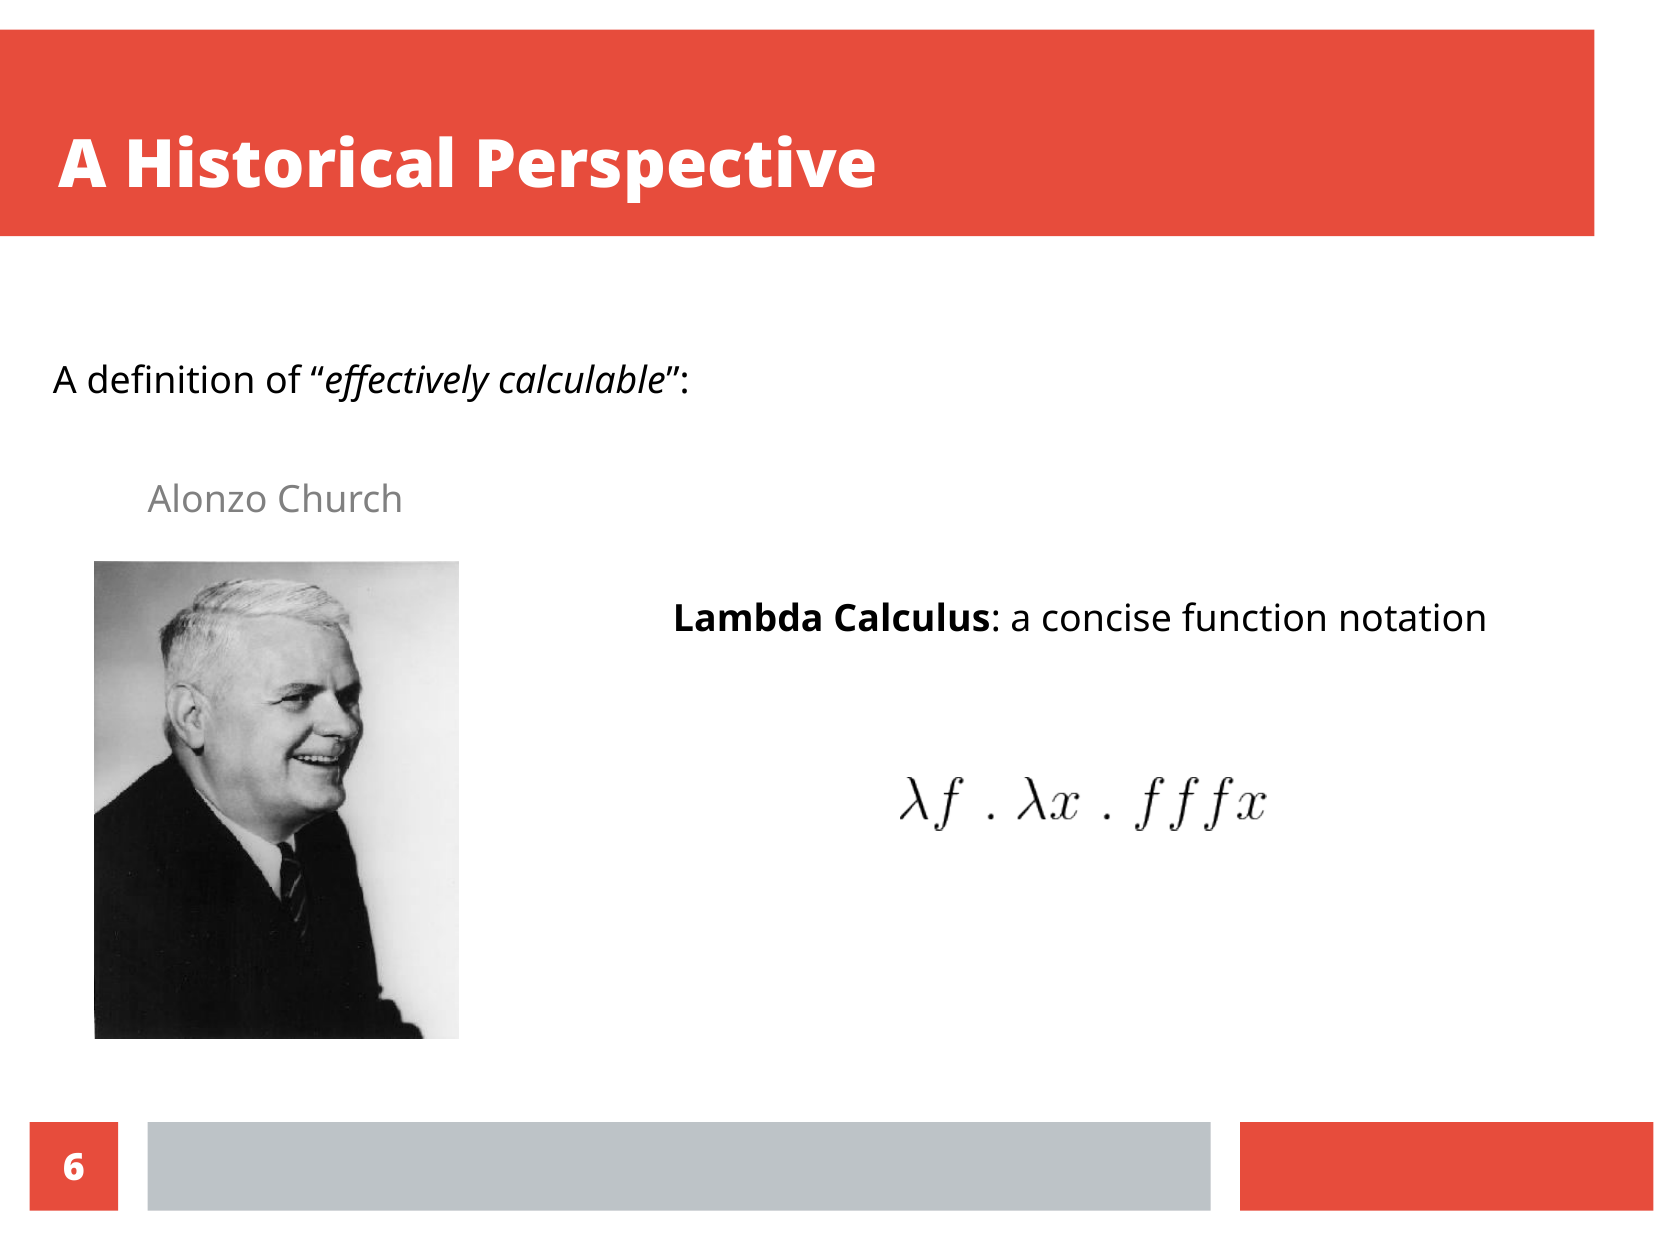

# A Historical Perspective
A definition of “effectively calculable”:
Alonzo Church
Lambda Calculus: a concise function notation
6